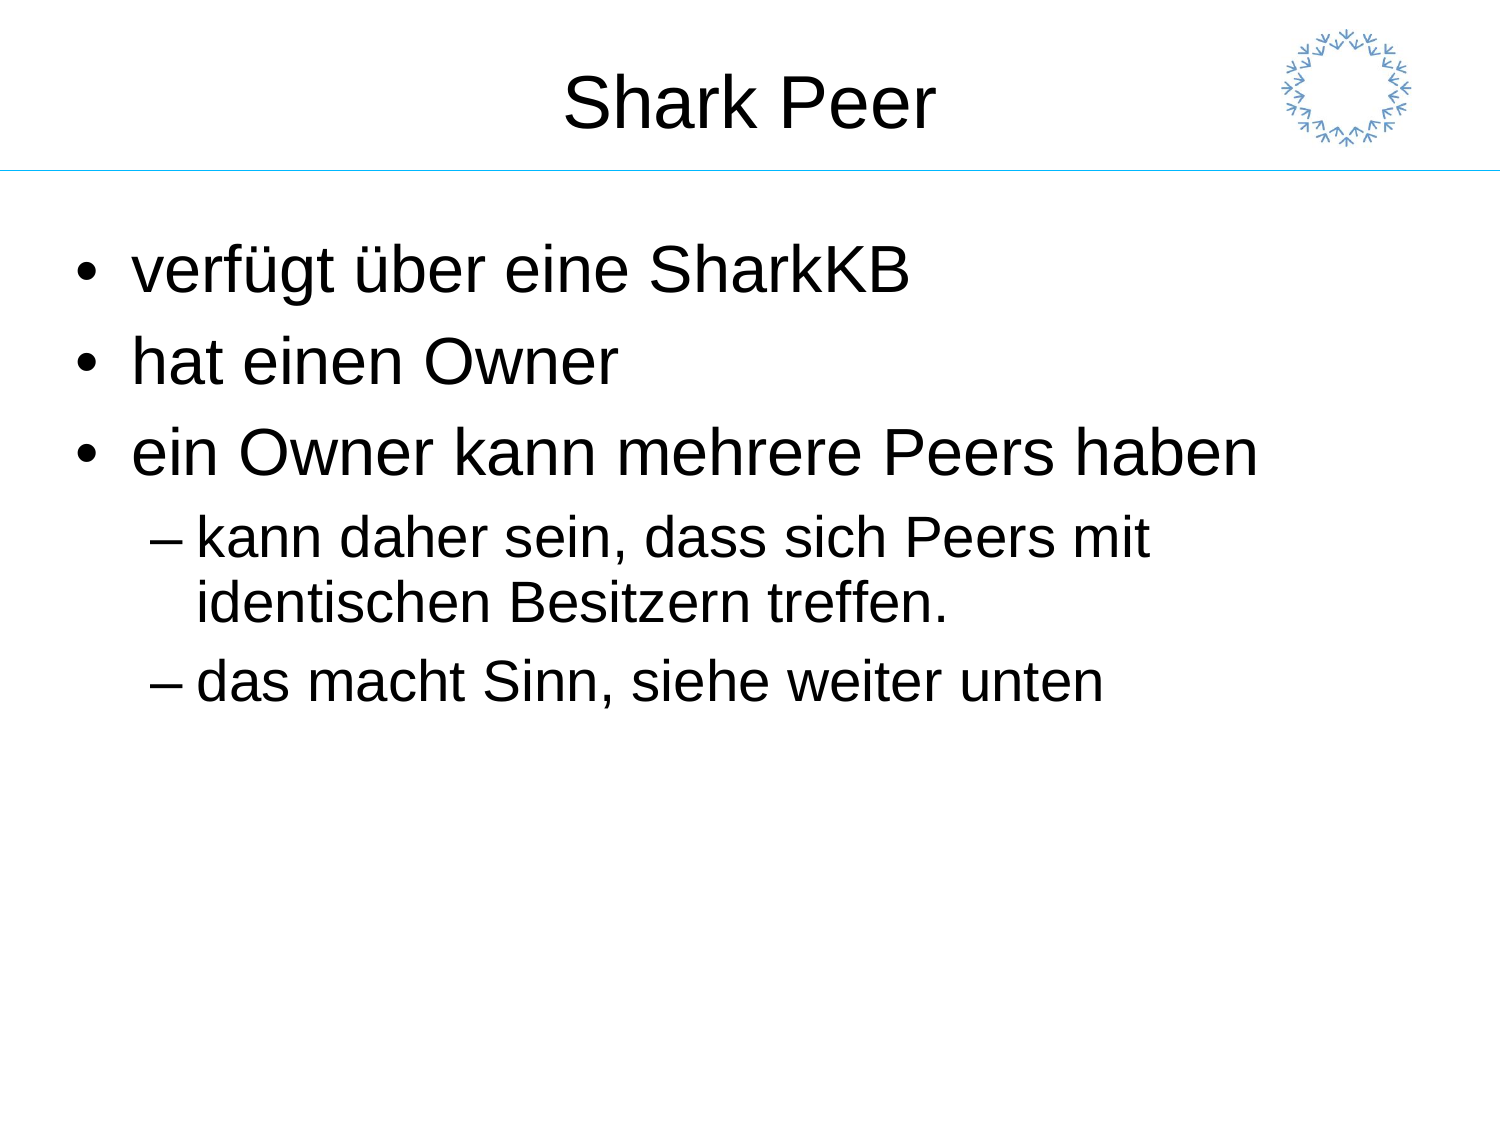

# Shark Peer
verfügt über eine SharkKB
hat einen Owner
ein Owner kann mehrere Peers haben
kann daher sein, dass sich Peers mit identischen Besitzern treffen.
das macht Sinn, siehe weiter unten